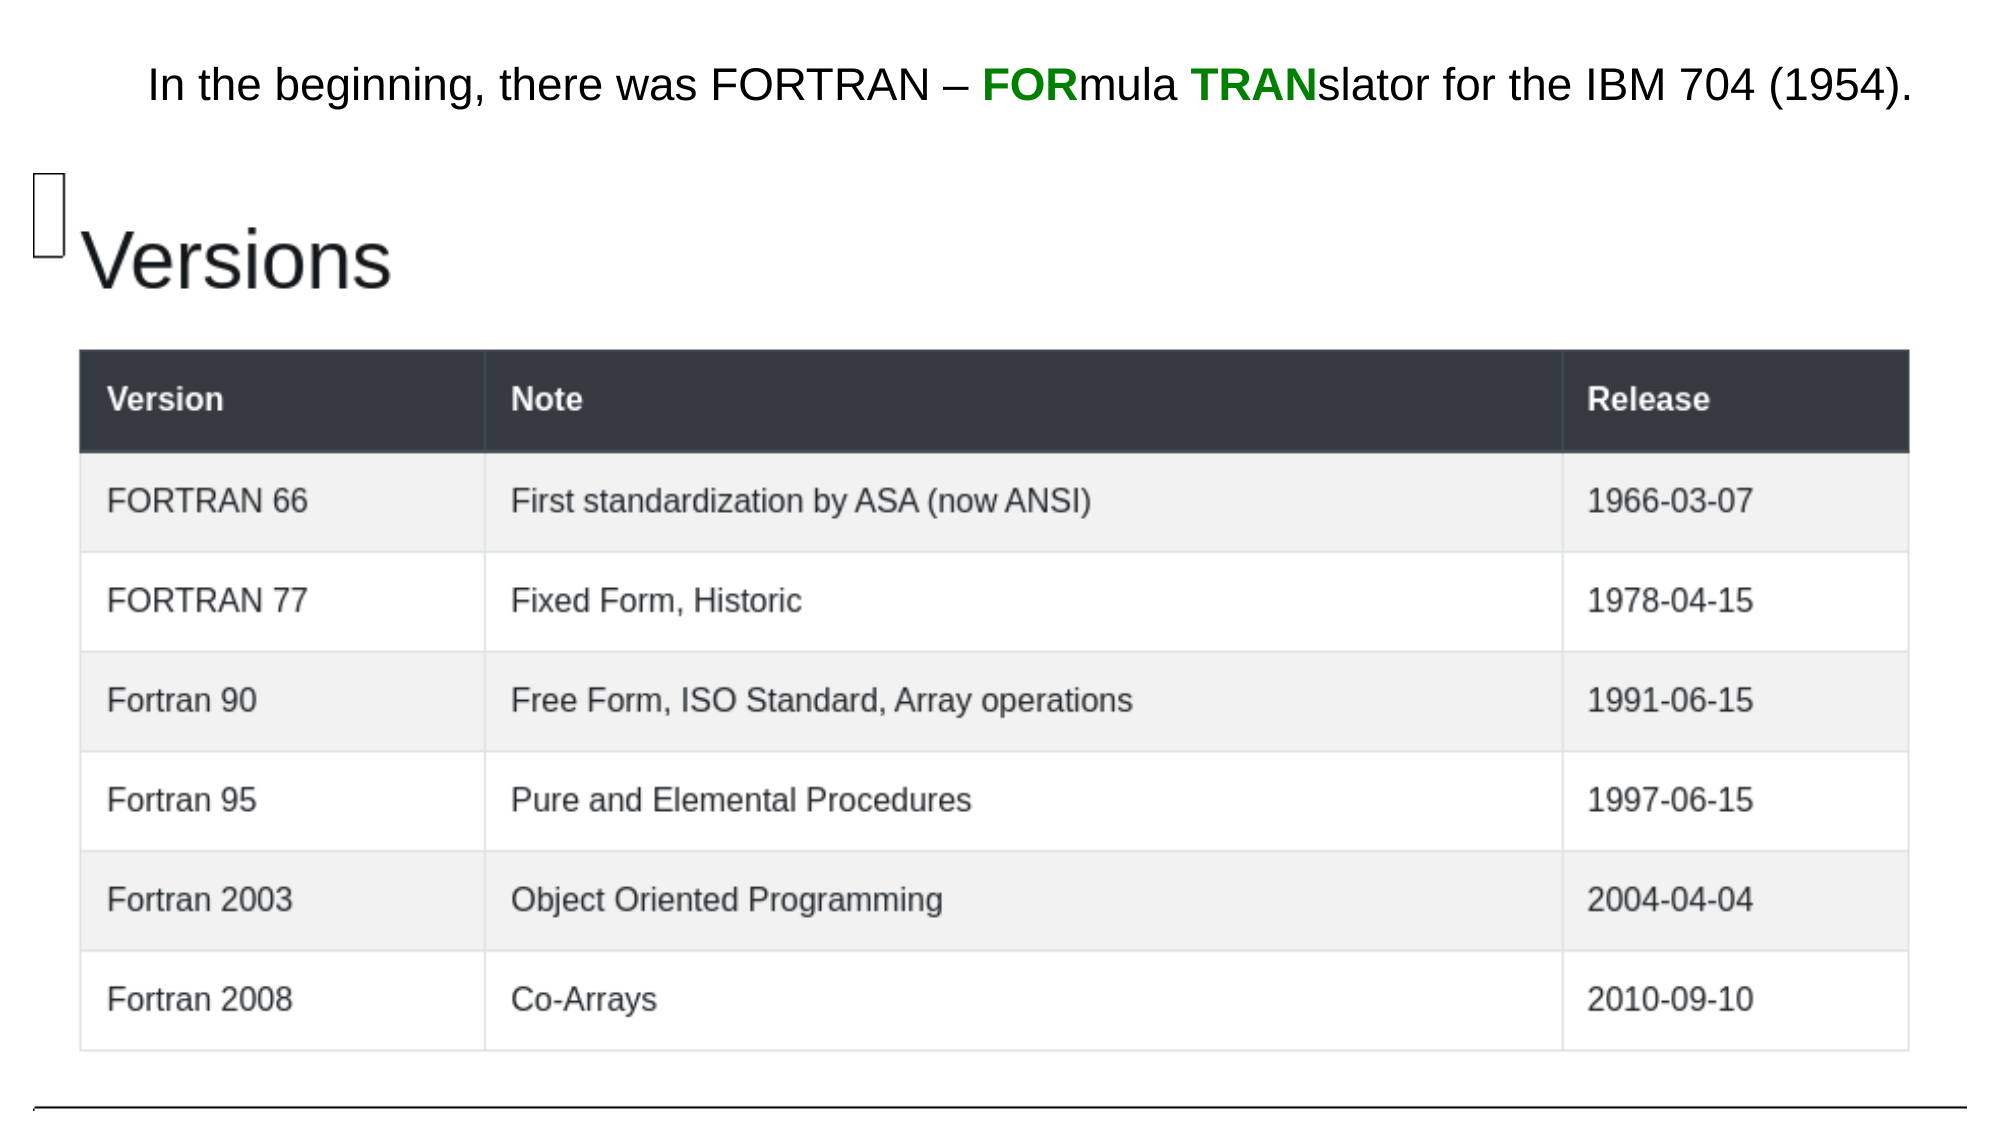

In the beginning, there was FORTRAN – FORmula TRANslator for the IBM 704 (1954).